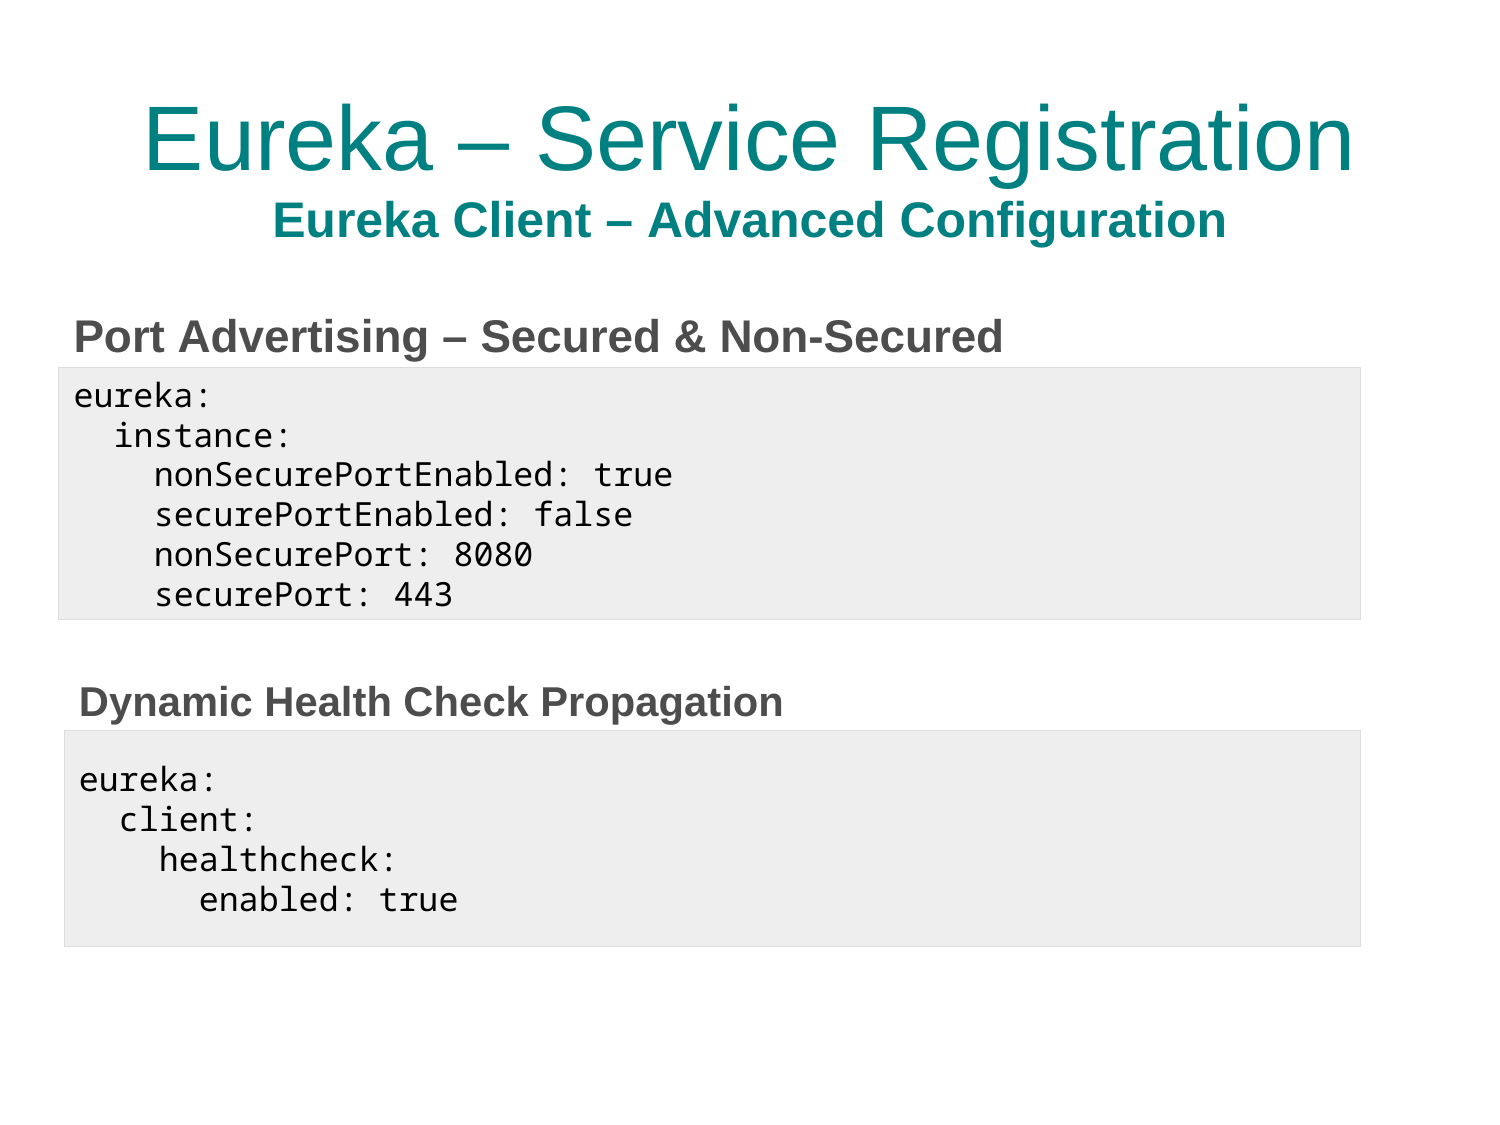

# Eureka – Service Registration
Eureka Client – Advanced Configuration
Port Advertising – Secured & Non-Secured
eureka:
 instance:
 nonSecurePortEnabled: true
 securePortEnabled: false
 nonSecurePort: 8080
 securePort: 443
Dynamic Health Check Propagation
eureka:
 client:
 healthcheck:
 enabled: true